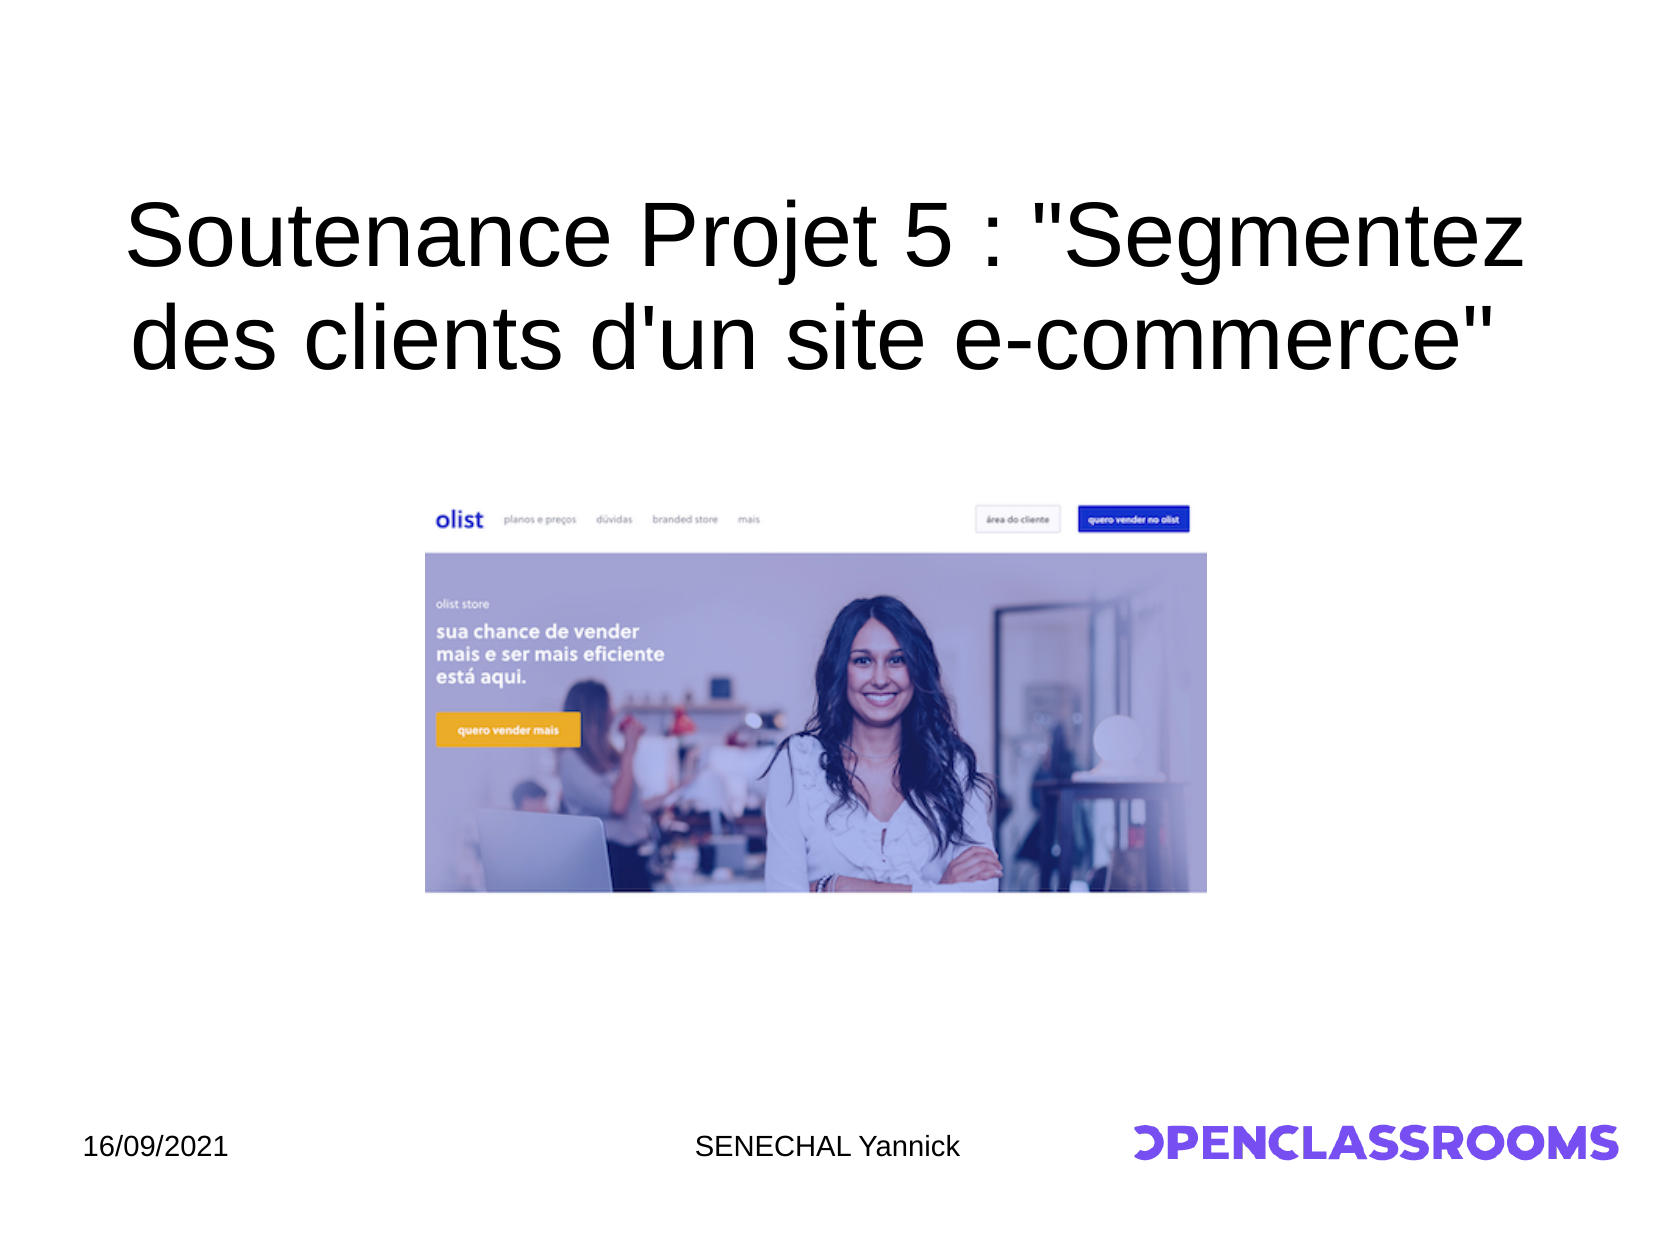

# Soutenance Projet 5 : "Segmentez des clients d'un site e-commerce"
22/04/2021
SENECHAL Yannick